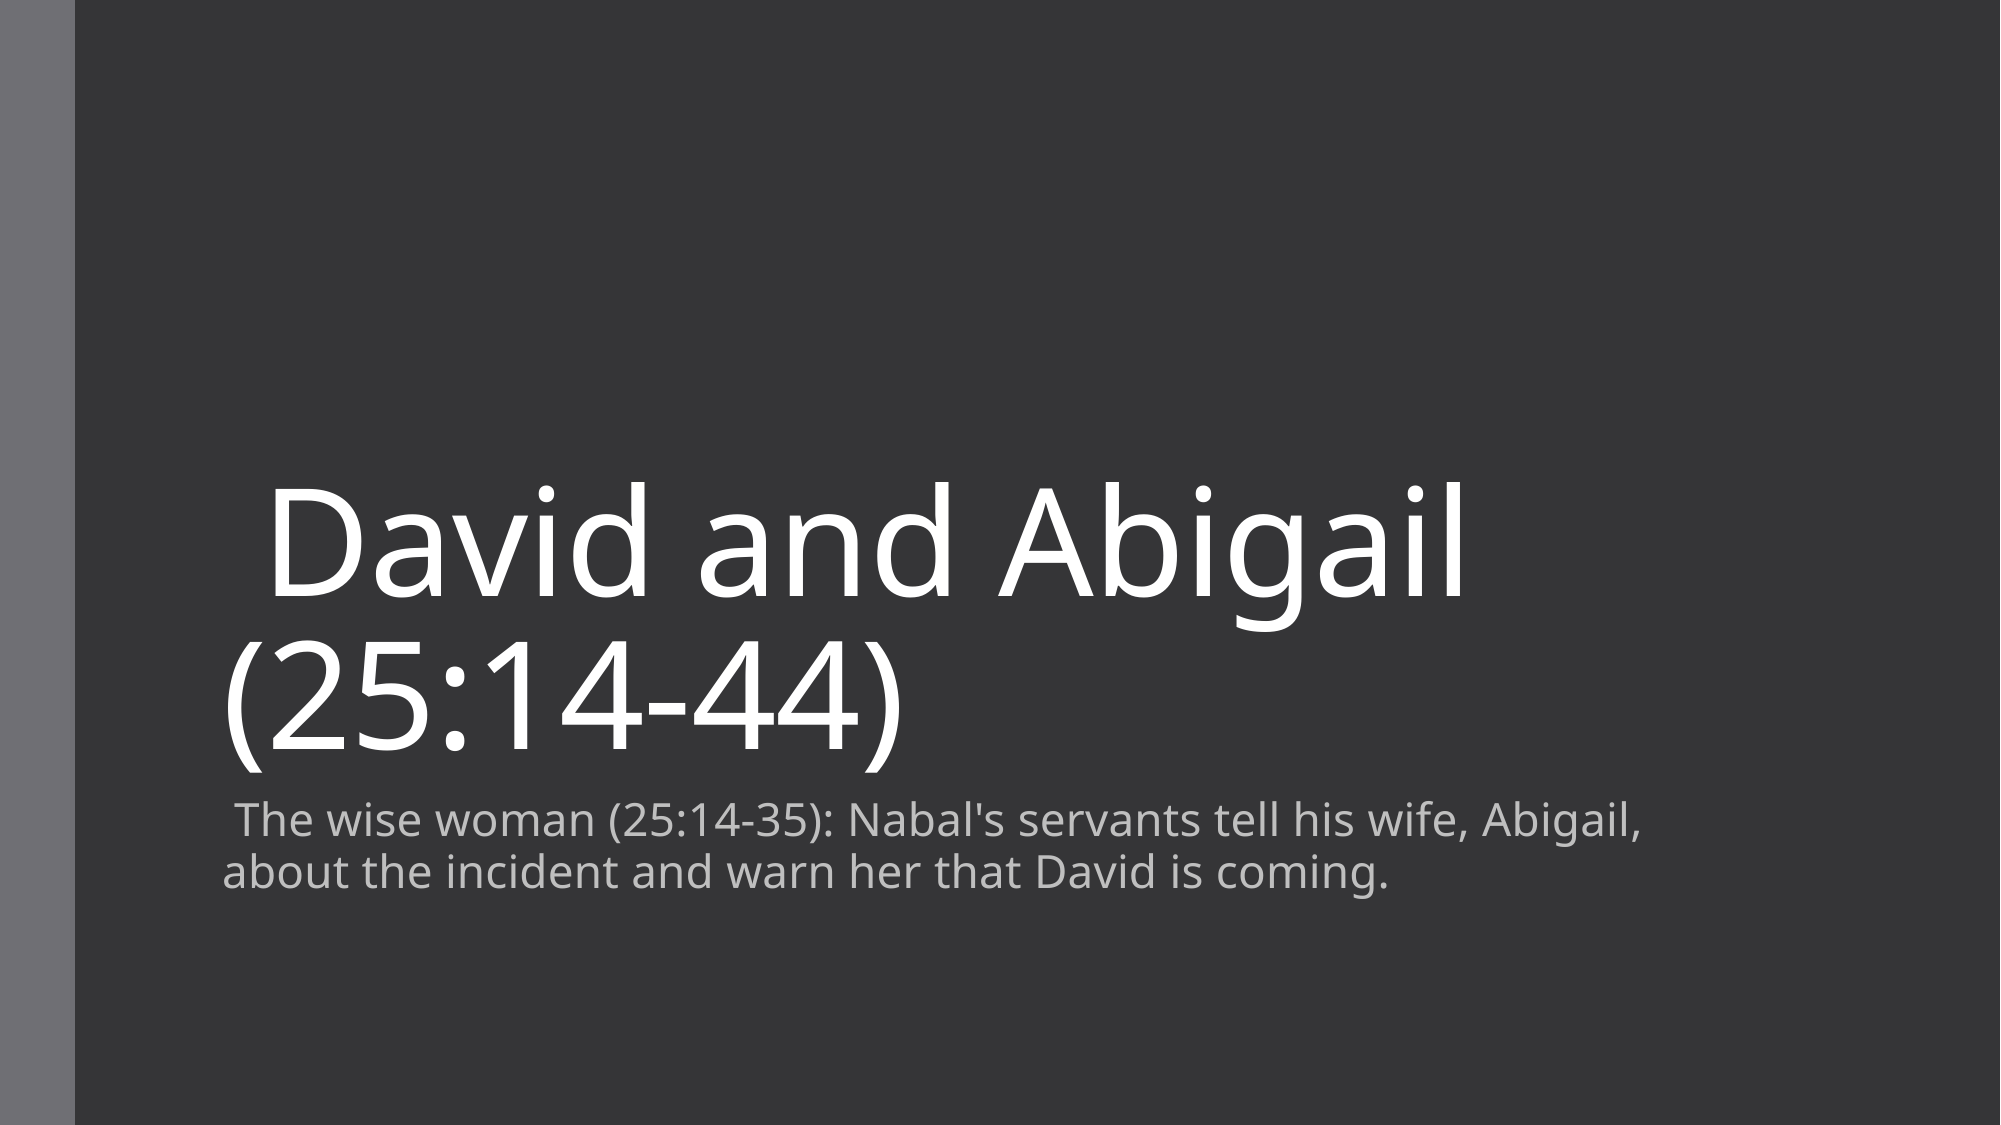

# David and Abigail (25:14-44)
 The wise woman (25:14-35): Nabal's servants tell his wife, Abigail, about the incident and warn her that David is coming.